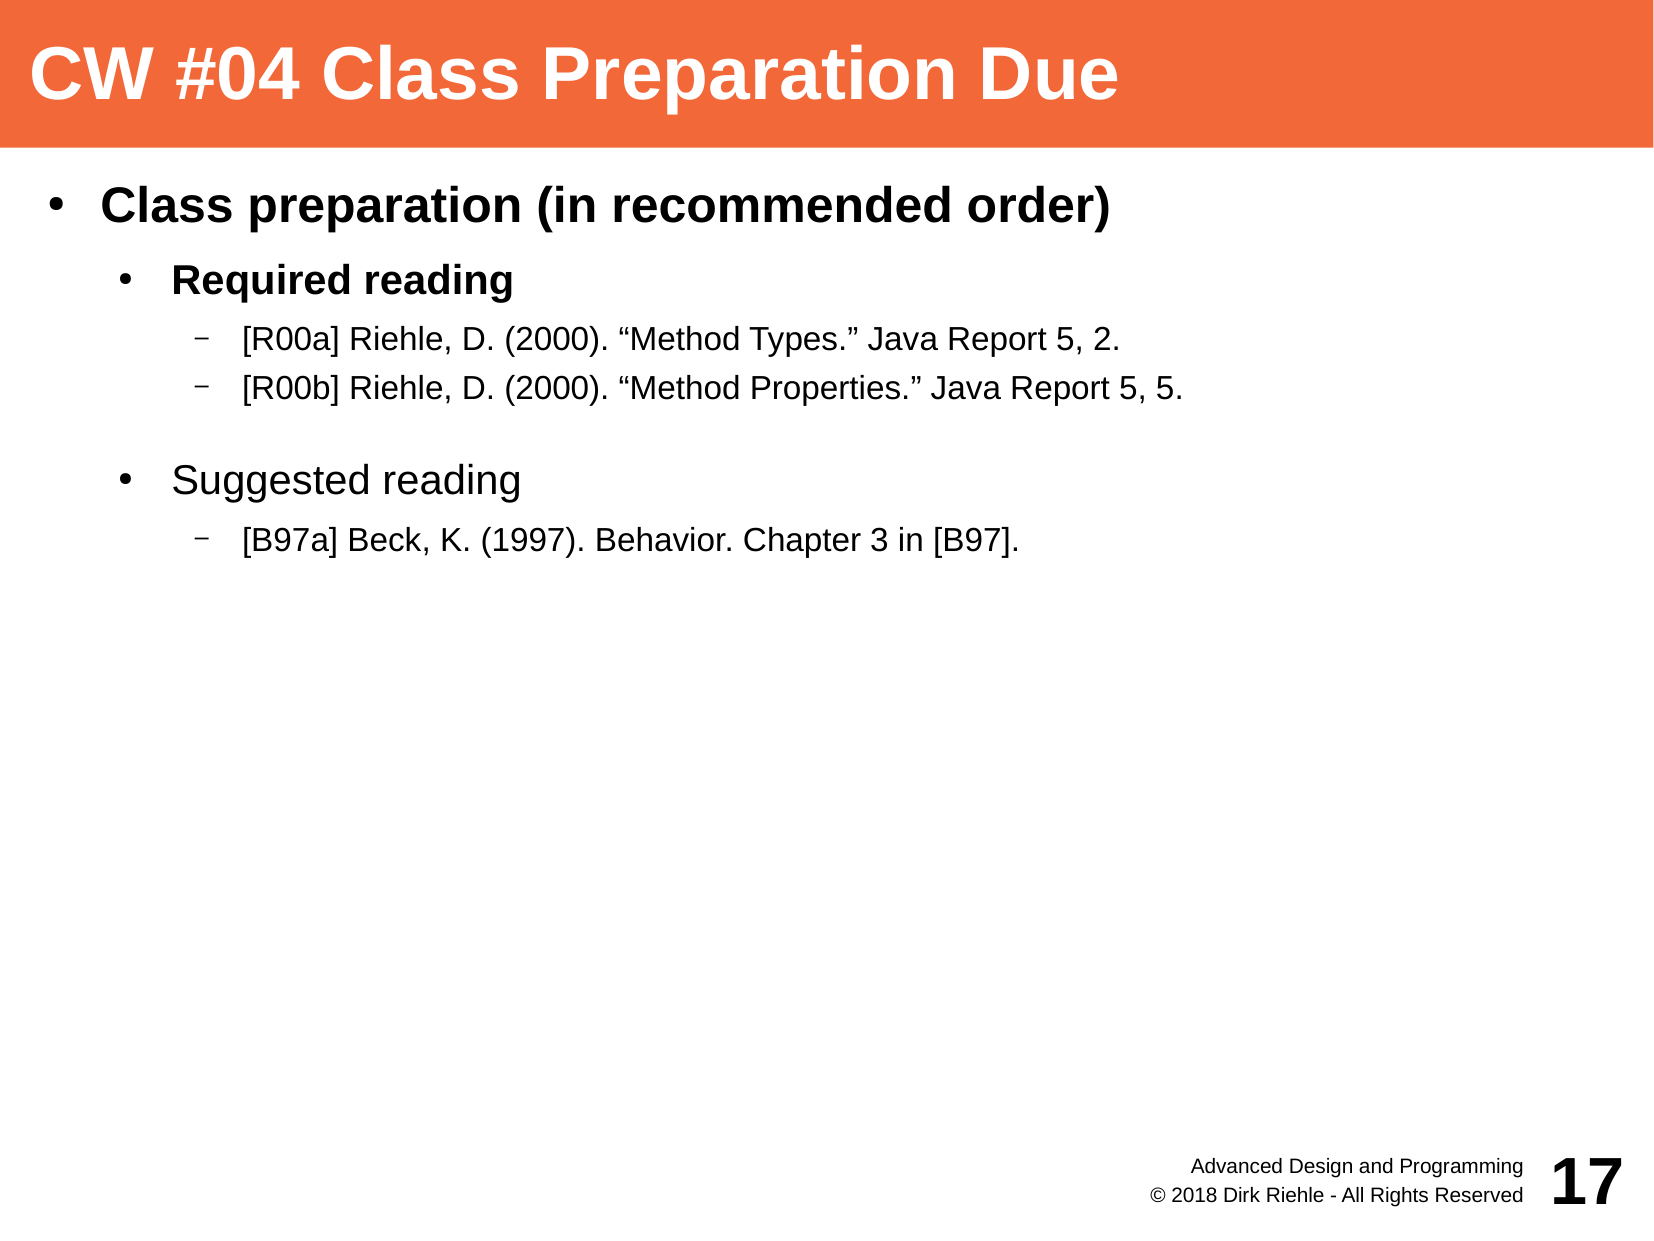

# CW #04 Class Preparation Due
Class preparation (in recommended order)
Required reading
[R00a] Riehle, D. (2000). “Method Types.” Java Report 5, 2.
[R00b] Riehle, D. (2000). “Method Properties.” Java Report 5, 5.
Suggested reading
[B97a] Beck, K. (1997). Behavior. Chapter 3 in [B97].
Advanced Design and Programming
17
© 2018 Dirk Riehle - All Rights Reserved